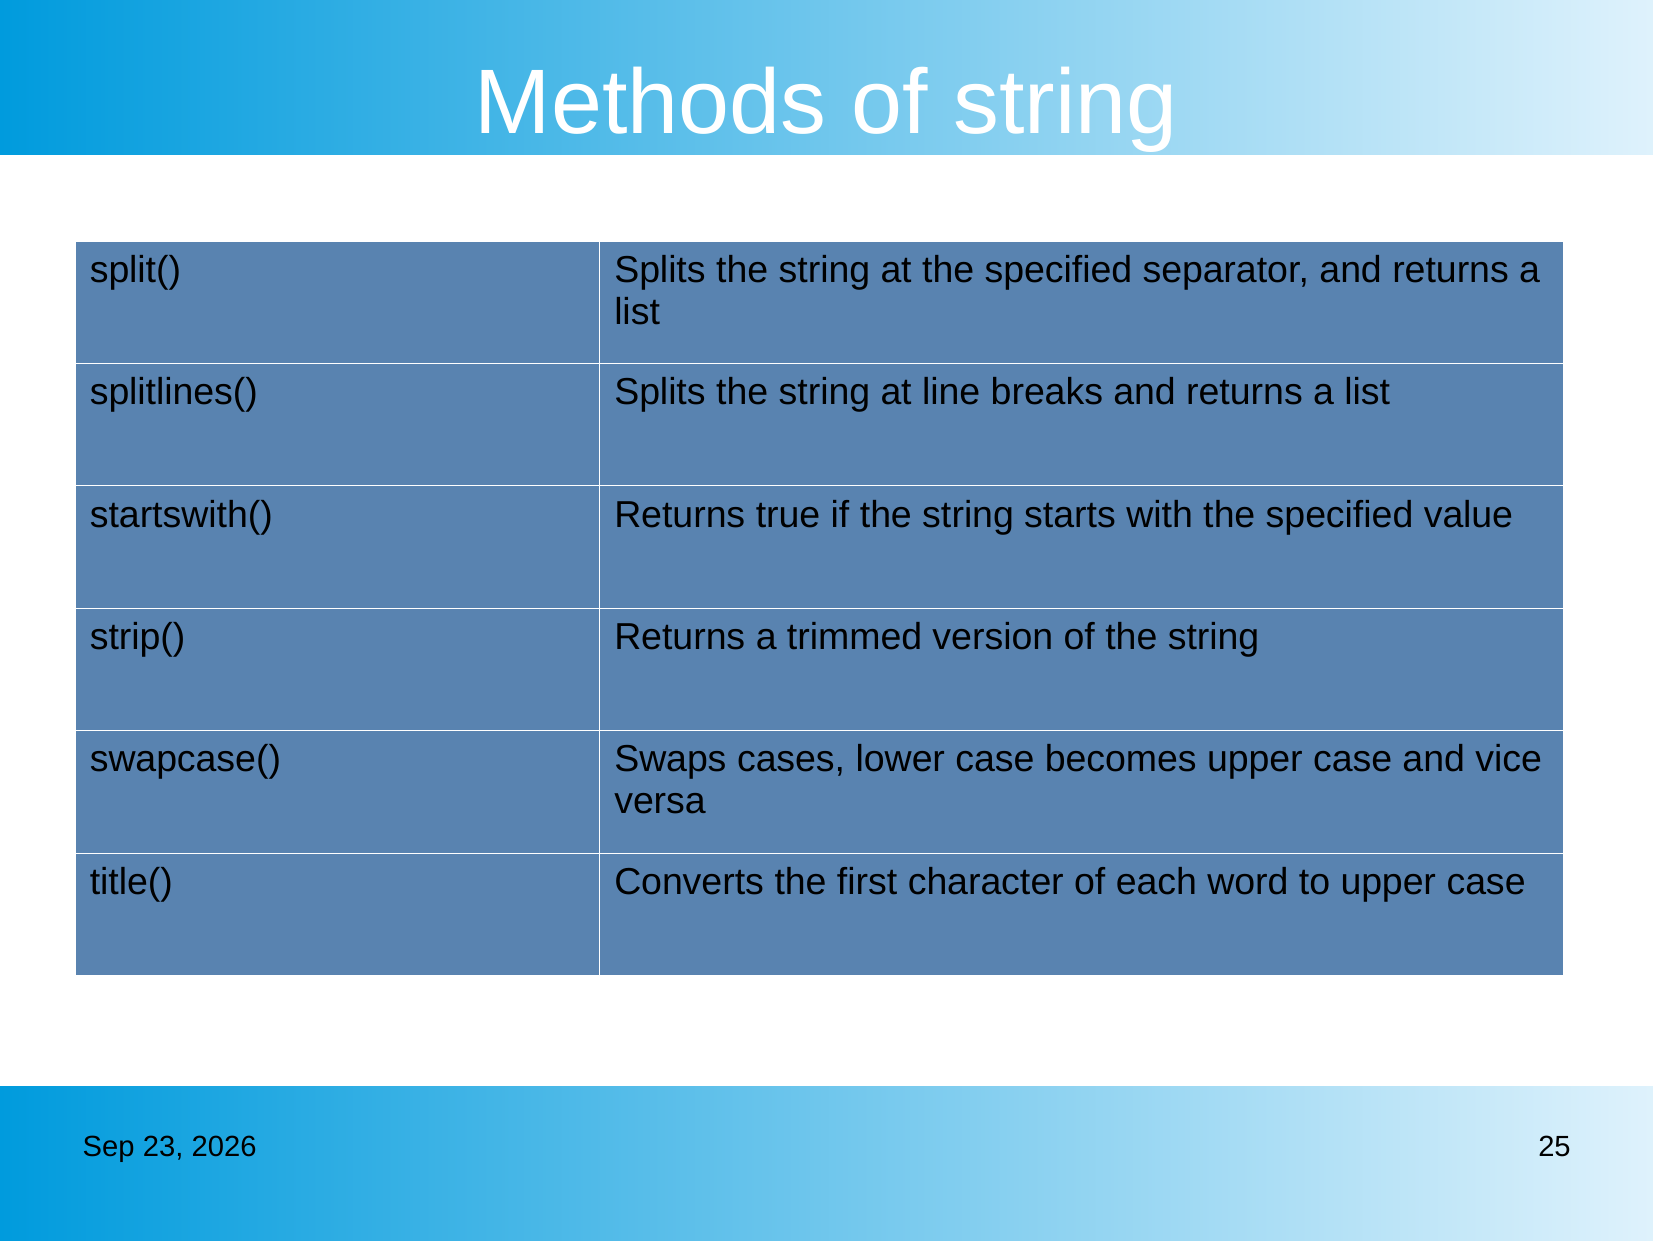

# Methods of string
| split() | Splits the string at the specified separator, and returns a list |
| --- | --- |
| splitlines() | Splits the string at line breaks and returns a list |
| startswith() | Returns true if the string starts with the specified value |
| strip() | Returns a trimmed version of the string |
| swapcase() | Swaps cases, lower case becomes upper case and vice versa |
| title() | Converts the first character of each word to upper case |
25